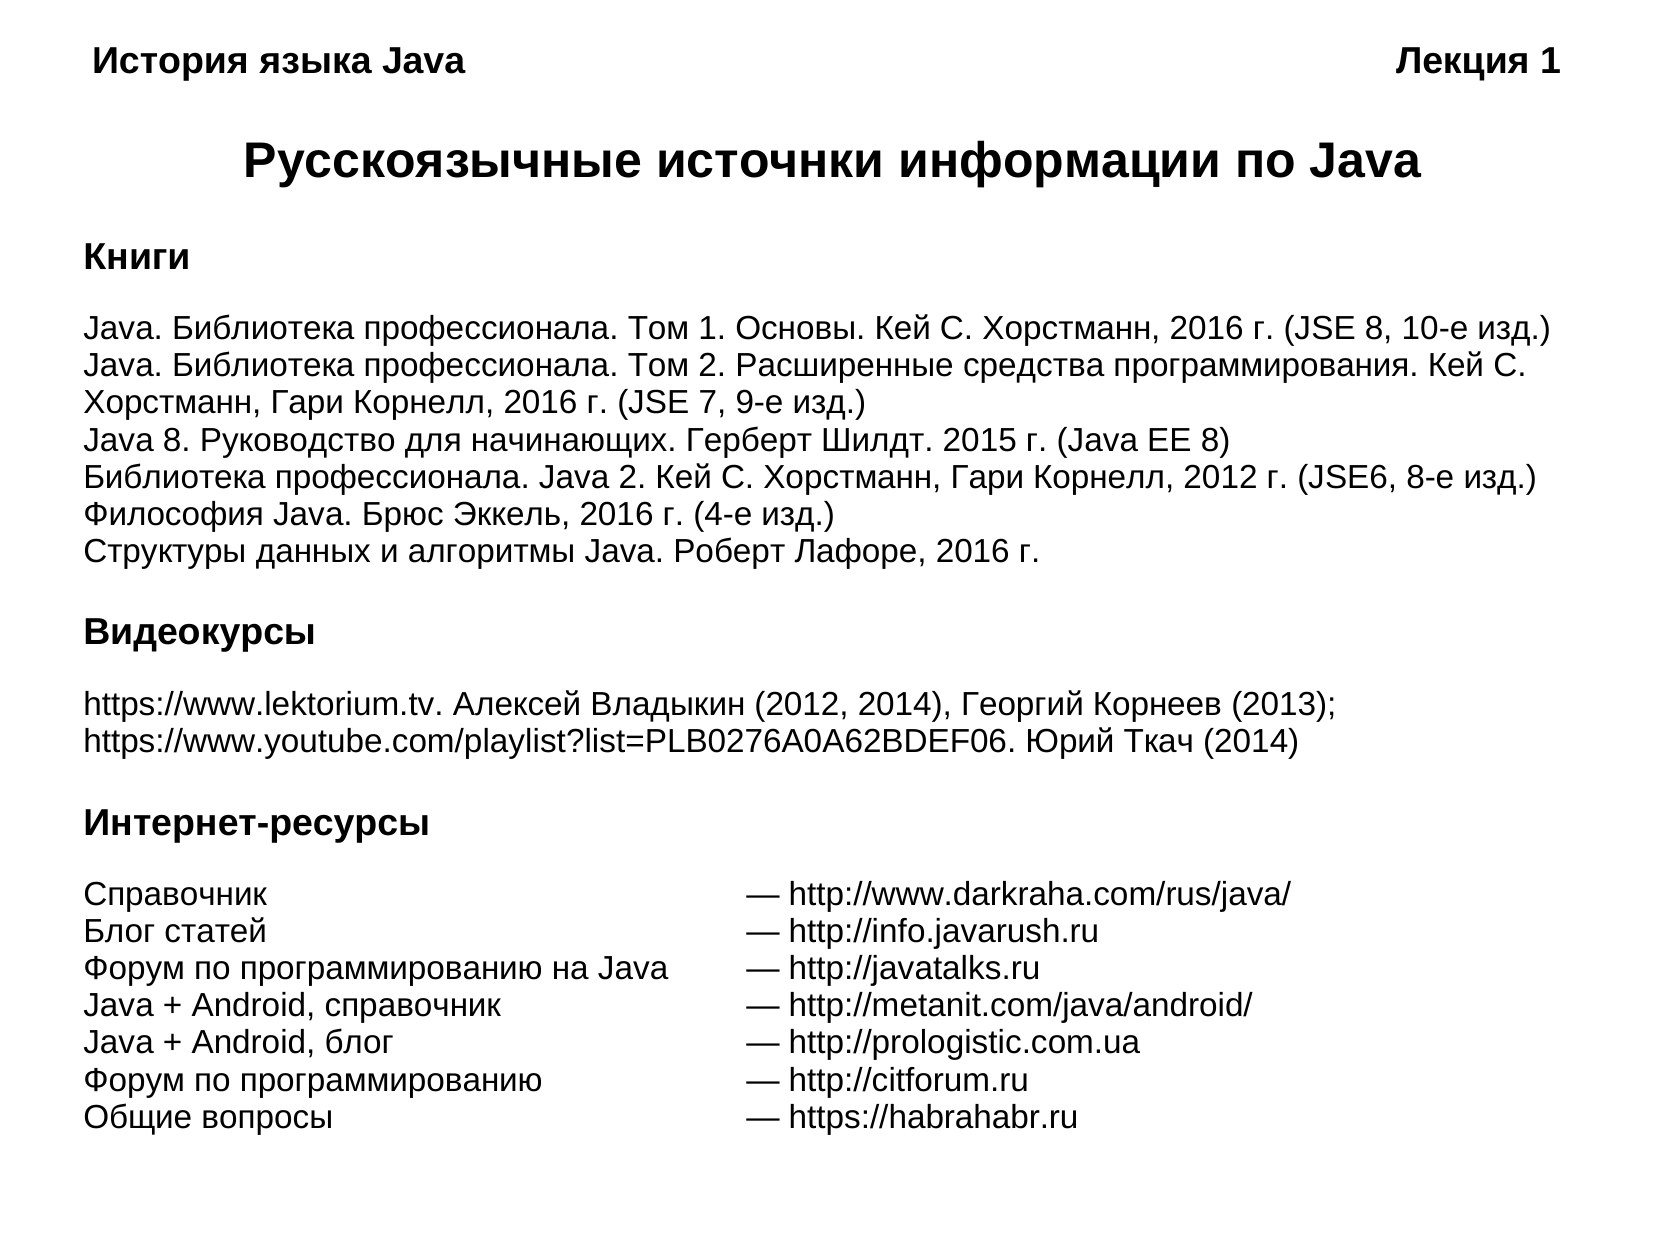

# История языка Java								Лекция 1
Русскоязычные источнки информации по Java
Книги
Java. Библиотека профессионала. Том 1. Основы. Кей С. Хорстманн, 2016 г. (JSE 8, 10-е изд.)
Java. Библиотека профессионала. Том 2. Расширенные средства программирования. Кей С. Хорстманн, Гари Корнелл, 2016 г. (JSE 7, 9-е изд.)
Java 8. Руководство для начинающих. Герберт Шилдт. 2015 г. (Java EE 8)
Библиотека профессионала. Java 2. Кей С. Хорстманн, Гари Корнелл, 2012 г. (JSE6, 8-е изд.)
Философия Java. Брюс Эккель, 2016 г. (4-е изд.)
Структуры данных и алгоритмы Java. Роберт Лафоре, 2016 г.
Видеокурсы
https://www.lektorium.tv. Алексей Владыкин (2012, 2014), Георгий Корнеев (2013);
https://www.youtube.com/playlist?list=PLB0276A0A62BDEF06. Юрий Ткач (2014)
Интернет-ресурсы
Справочник 							— http://www.darkraha.com/rus/java/
Блог статей 							— http://info.javarush.ru
Форум по программированию на Java 	— http://javatalks.ru
Java + Android, справочник 				— http://metanit.com/java/android/
Java + Android, блог 					— http://prologistic.com.ua
Форум по программированию 			— http://citforum.ru
Общие вопросы 						— https://habrahabr.ru